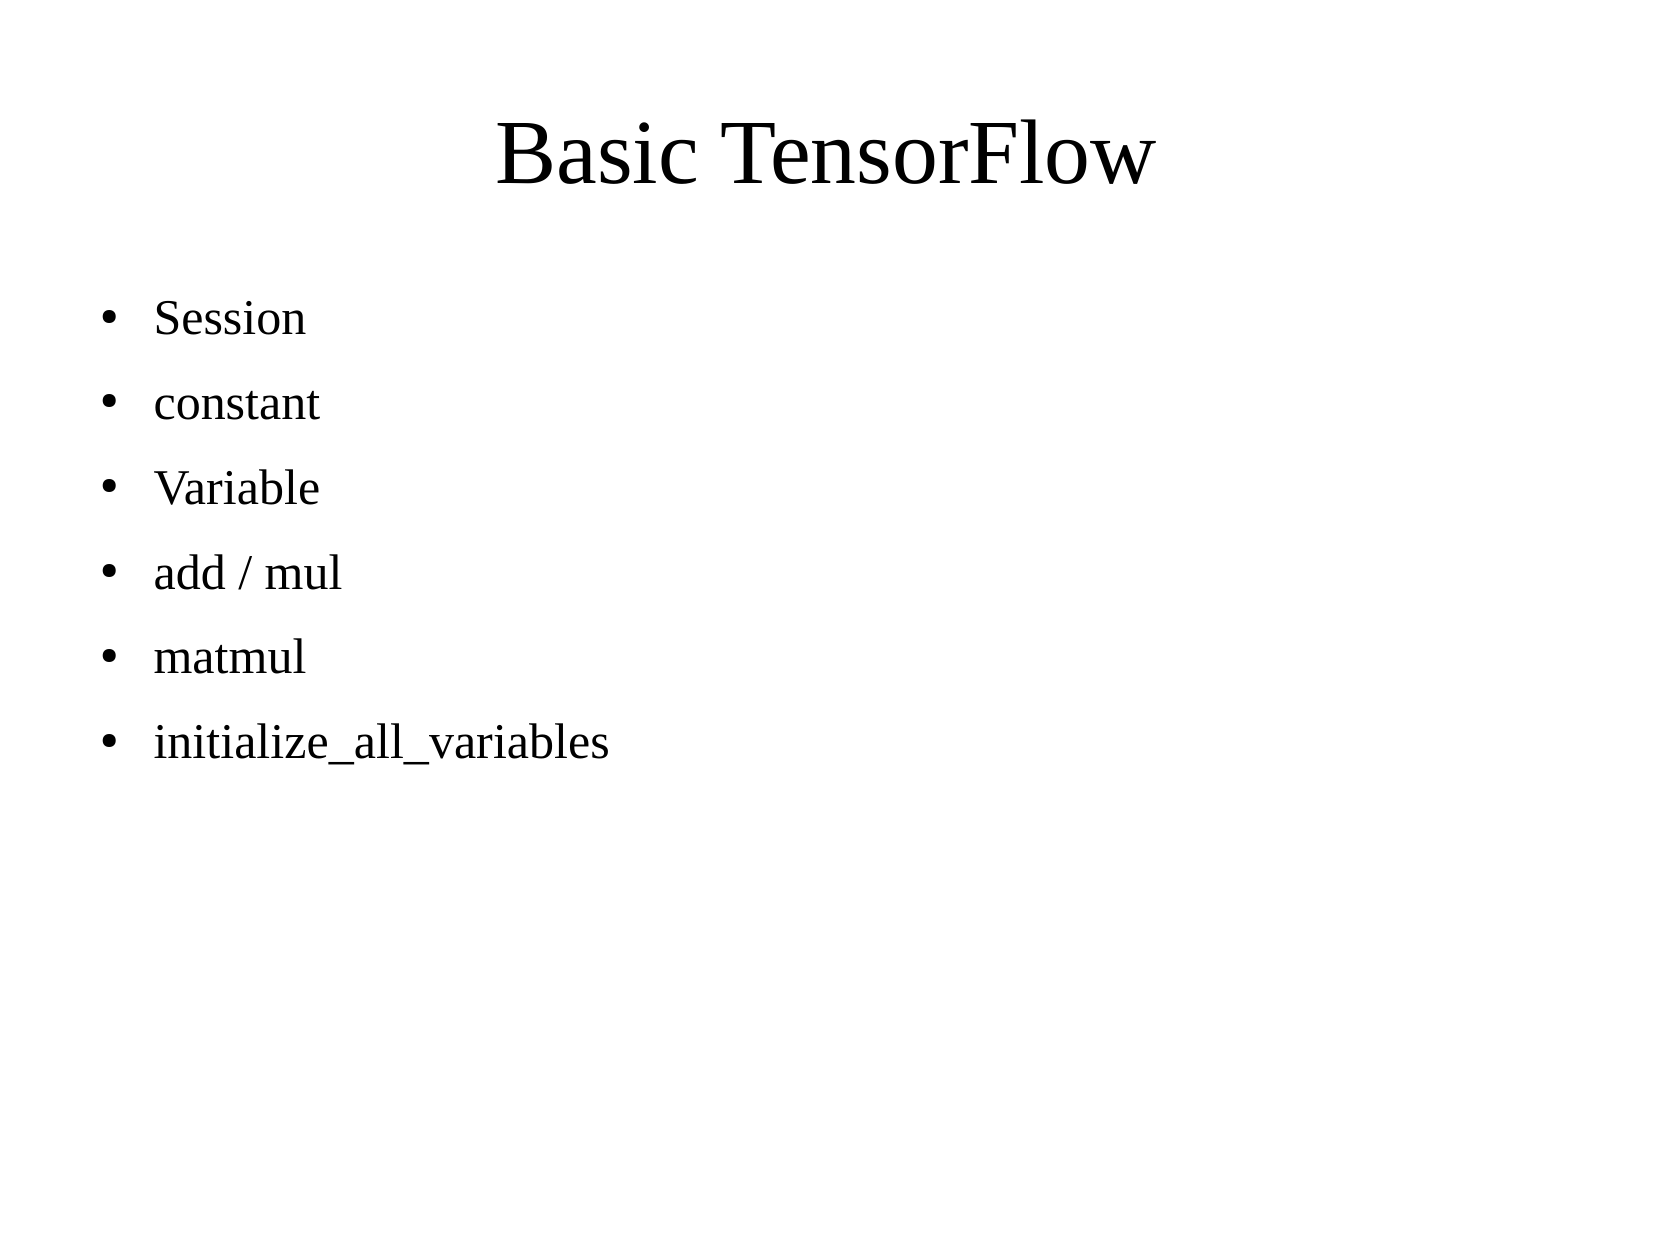

# Basic TensorFlow
Session
constant
Variable
add / mul
matmul
initialize_all_variables